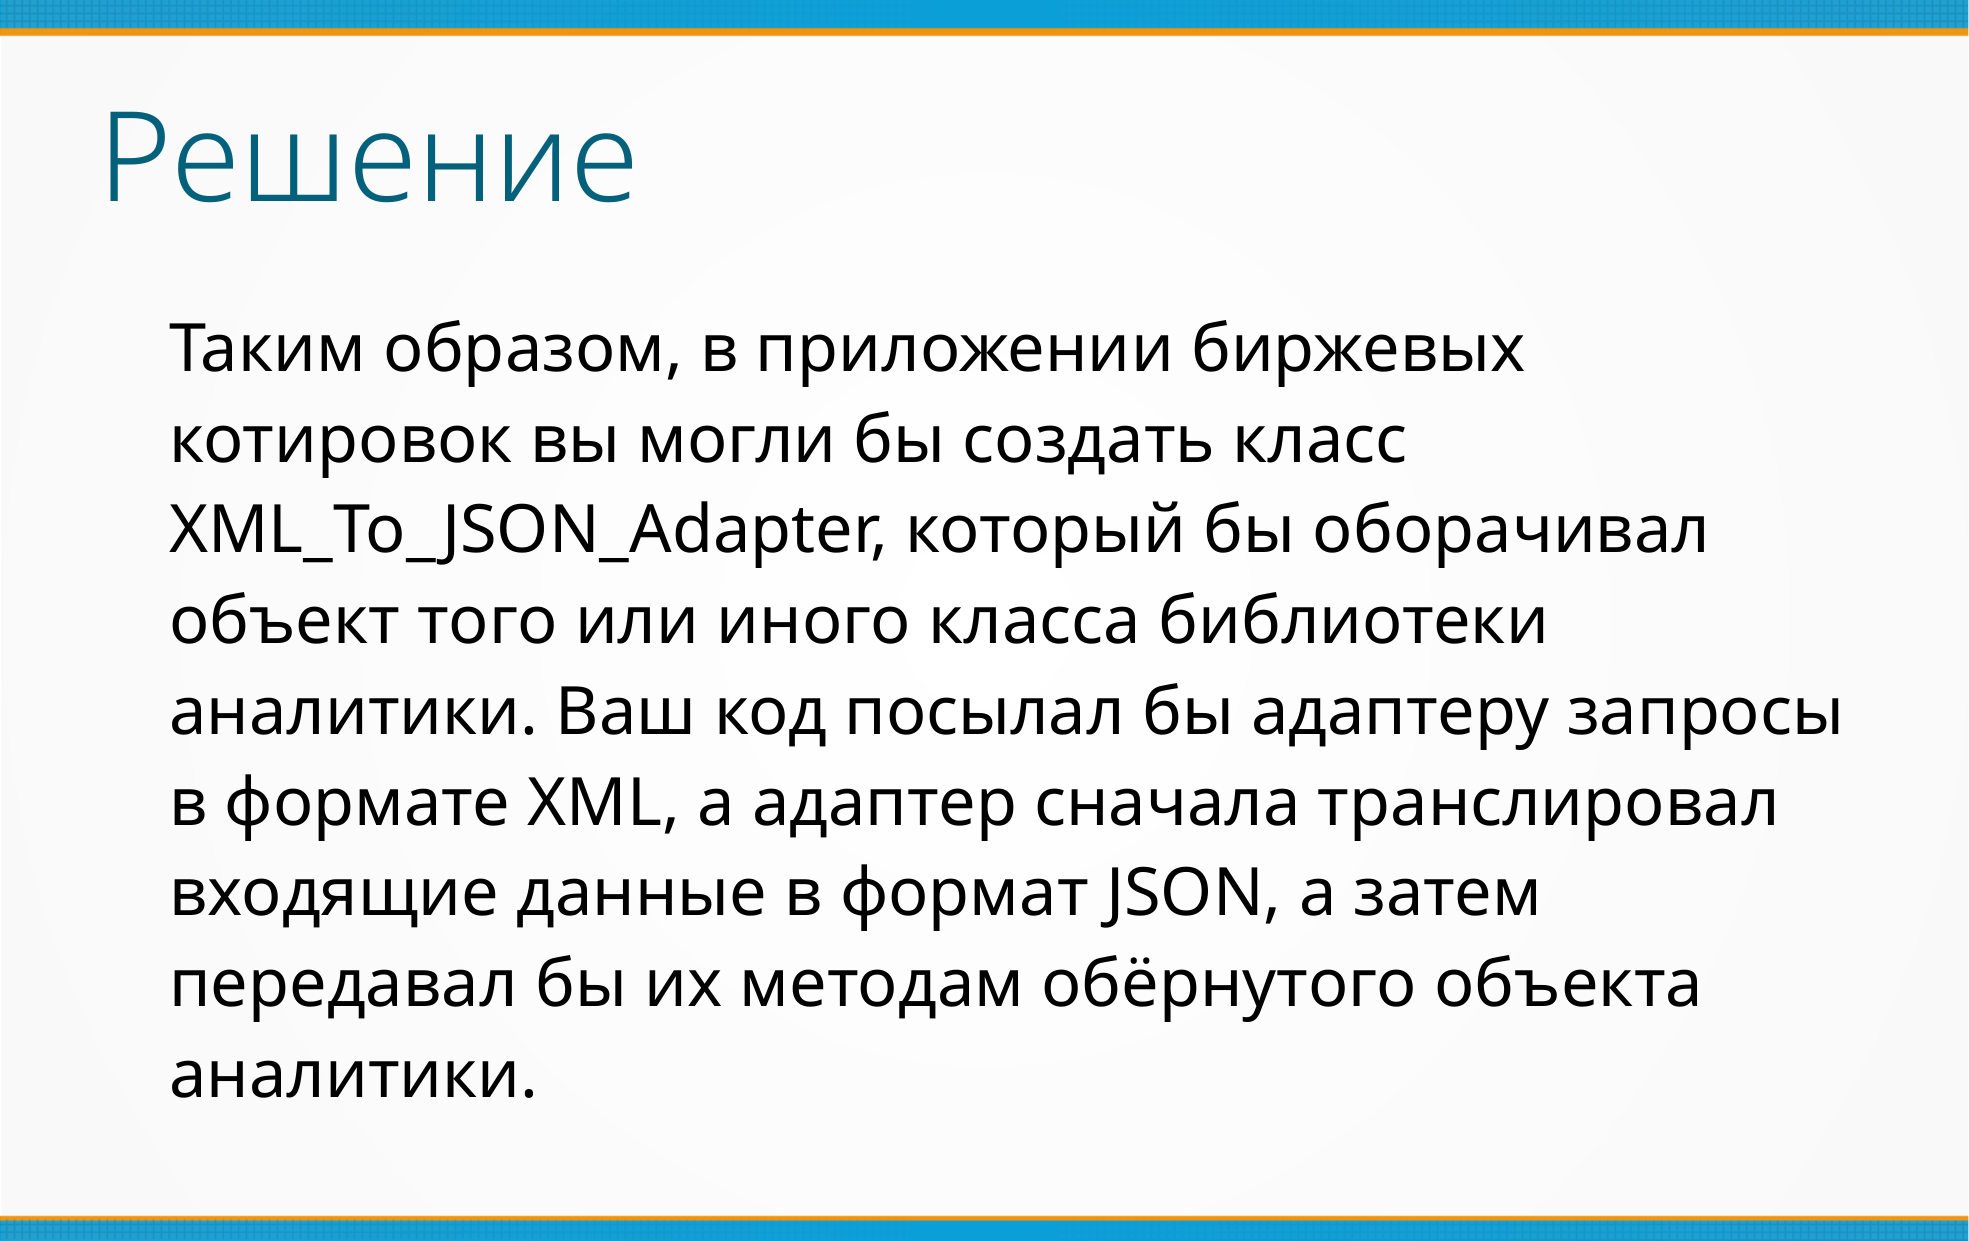

# Решение
Таким образом, в приложении биржевых котировок вы могли бы создать класс XML_To_JSON_Adapter, который бы оборачивал объект того или иного класса библиотеки аналитики. Ваш код посылал бы адаптеру запросы в формате XML, а адаптер сначала транслировал входящие данные в формат JSON, а затем передавал бы их методам обёрнутого объекта аналитики.